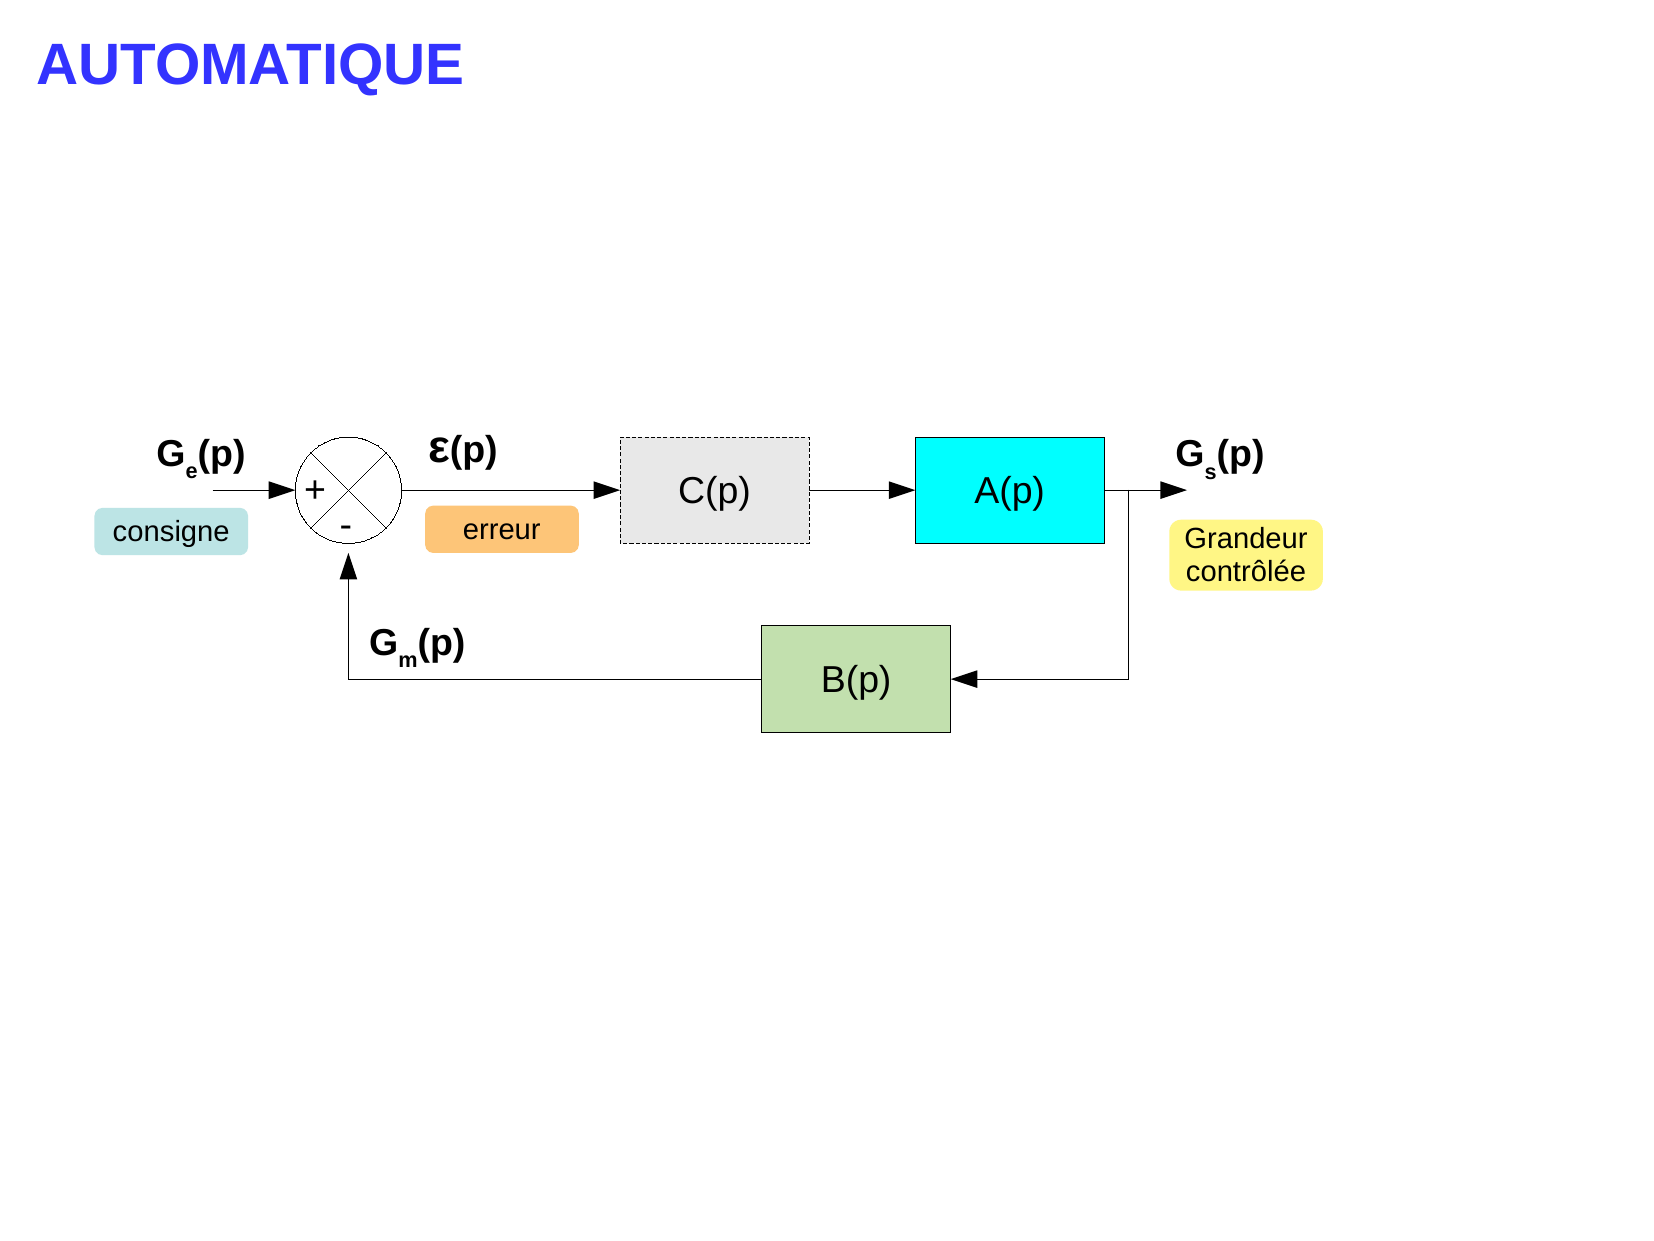

AUTOMATIQUE
ε(p)
Ge(p)
Gs(p)
C(p)
A(p)
+
-
erreur
consigne
Grandeur
contrôlée
Gm(p)
B(p)